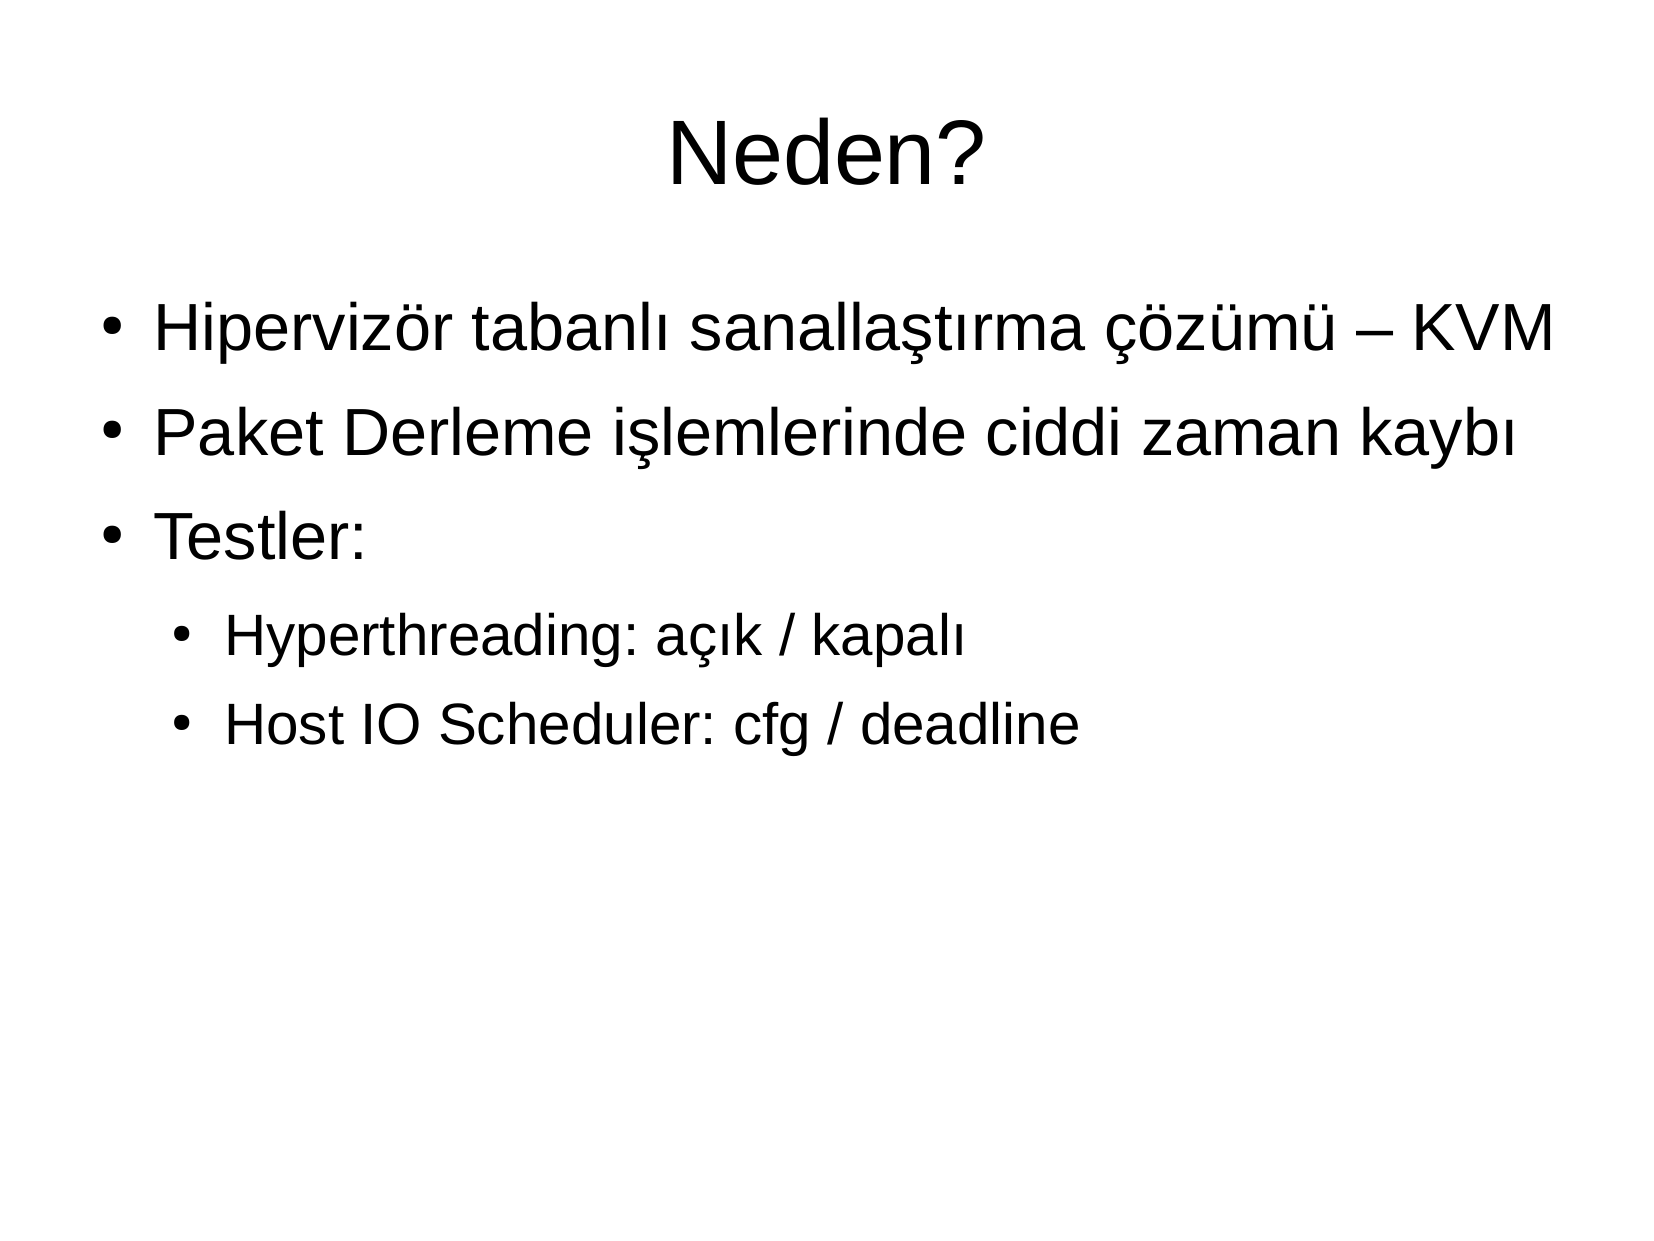

# Neden?
Hipervizör tabanlı sanallaştırma çözümü – KVM
Paket Derleme işlemlerinde ciddi zaman kaybı
Testler:
Hyperthreading: açık / kapalı
Host IO Scheduler: cfg / deadline